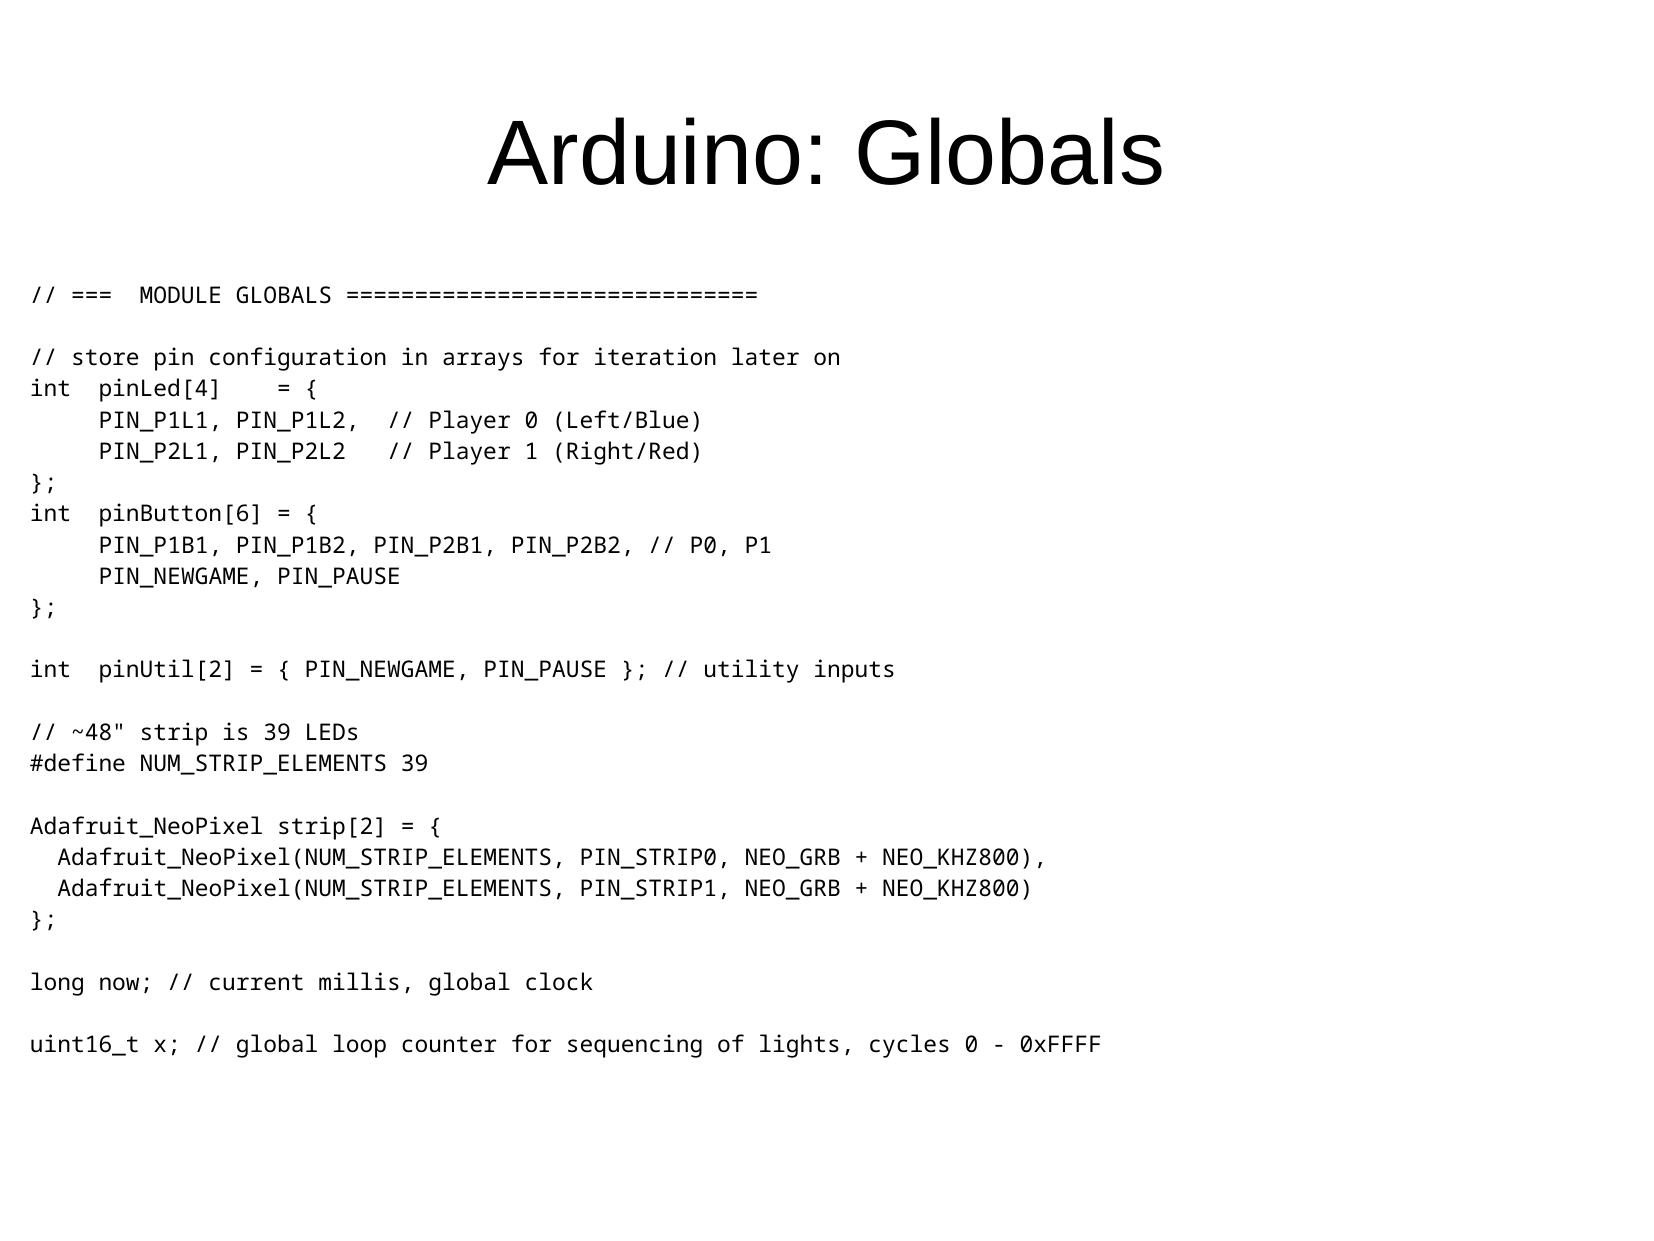

# Arduino: Globals
// === MODULE GLOBALS ==============================
// store pin configuration in arrays for iteration later on
int pinLed[4] = {
 PIN_P1L1, PIN_P1L2, // Player 0 (Left/Blue)
 PIN_P2L1, PIN_P2L2 // Player 1 (Right/Red)
};
int pinButton[6] = {
 PIN_P1B1, PIN_P1B2, PIN_P2B1, PIN_P2B2, // P0, P1
 PIN_NEWGAME, PIN_PAUSE
};
int pinUtil[2] = { PIN_NEWGAME, PIN_PAUSE }; // utility inputs
// ~48" strip is 39 LEDs
#define NUM_STRIP_ELEMENTS 39
Adafruit_NeoPixel strip[2] = {
 Adafruit_NeoPixel(NUM_STRIP_ELEMENTS, PIN_STRIP0, NEO_GRB + NEO_KHZ800),
 Adafruit_NeoPixel(NUM_STRIP_ELEMENTS, PIN_STRIP1, NEO_GRB + NEO_KHZ800)
};
long now; // current millis, global clock
uint16_t x; // global loop counter for sequencing of lights, cycles 0 - 0xFFFF